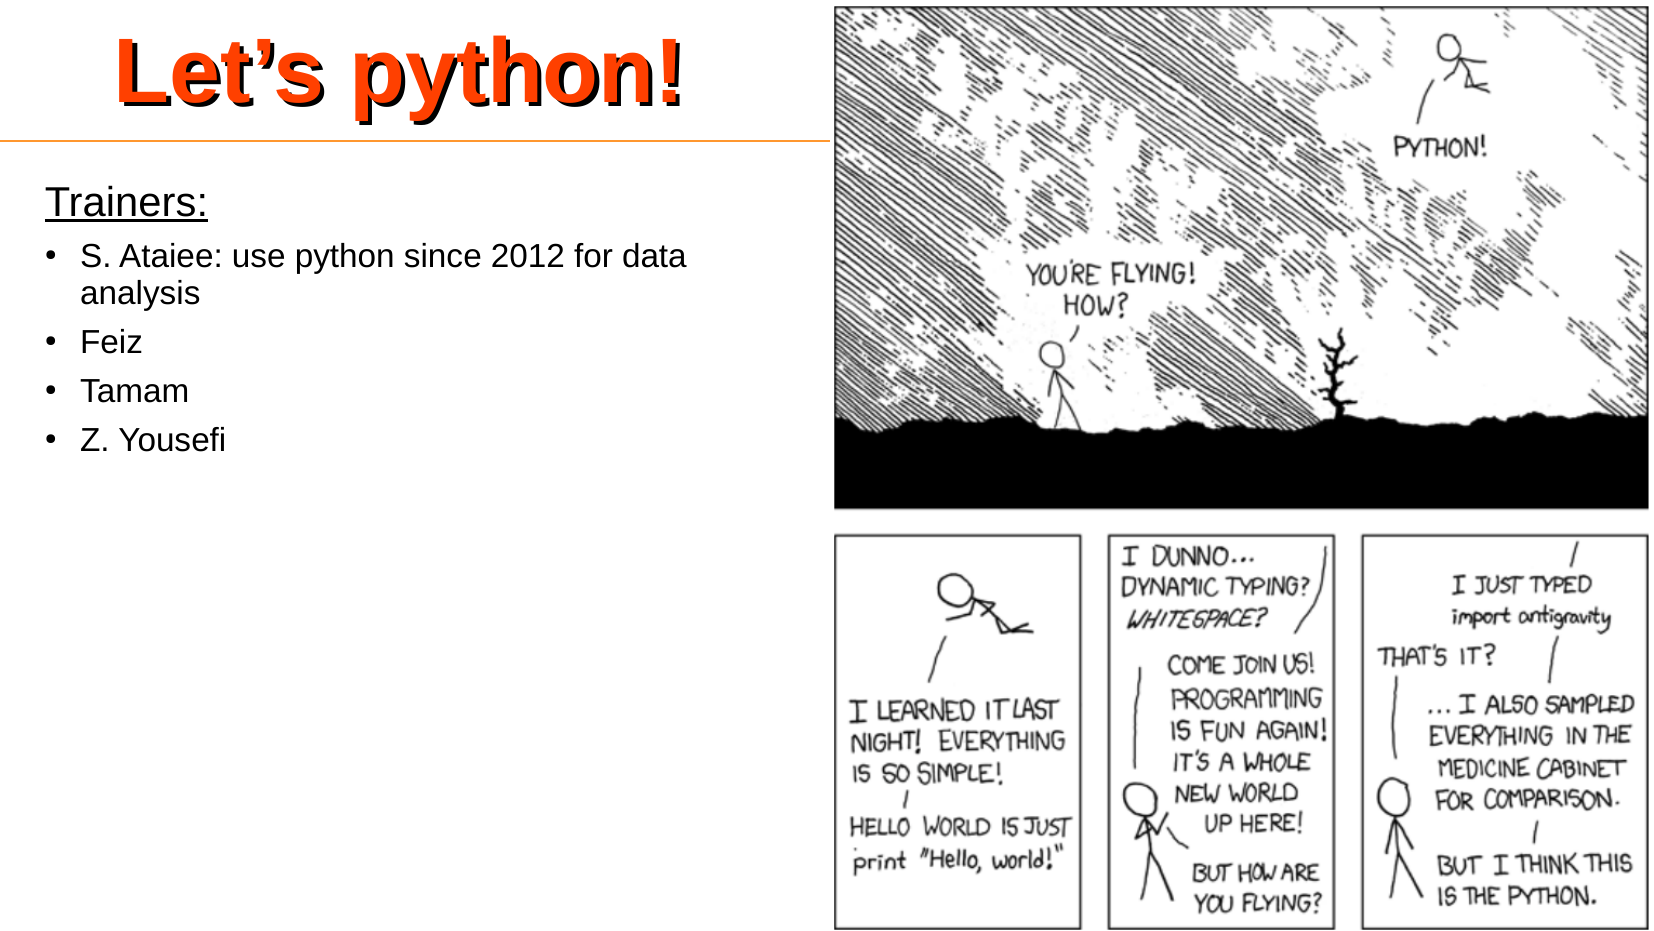

Let’s python!
Trainers:
S. Ataiee: use python since 2012 for data analysis
Feiz
Tamam
Z. Yousefi